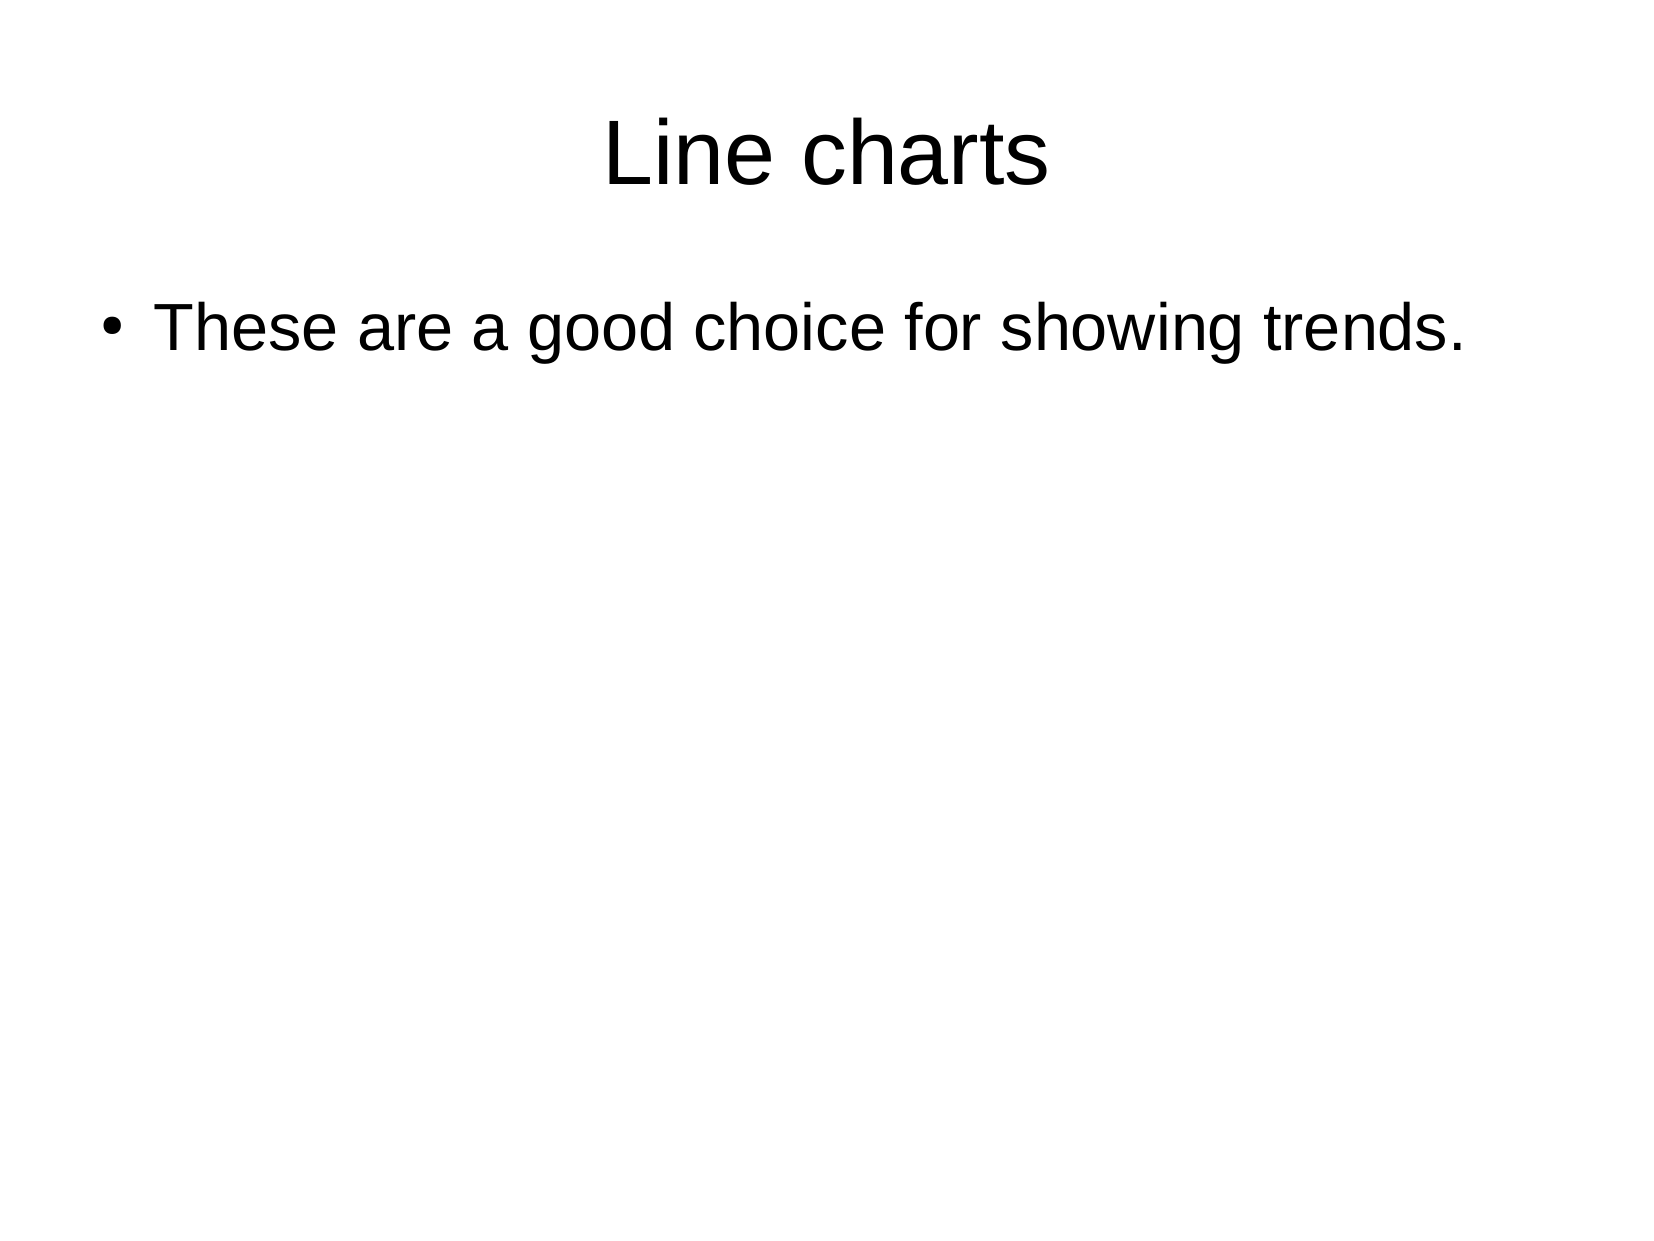

# Line charts
These are a good choice for showing trends.